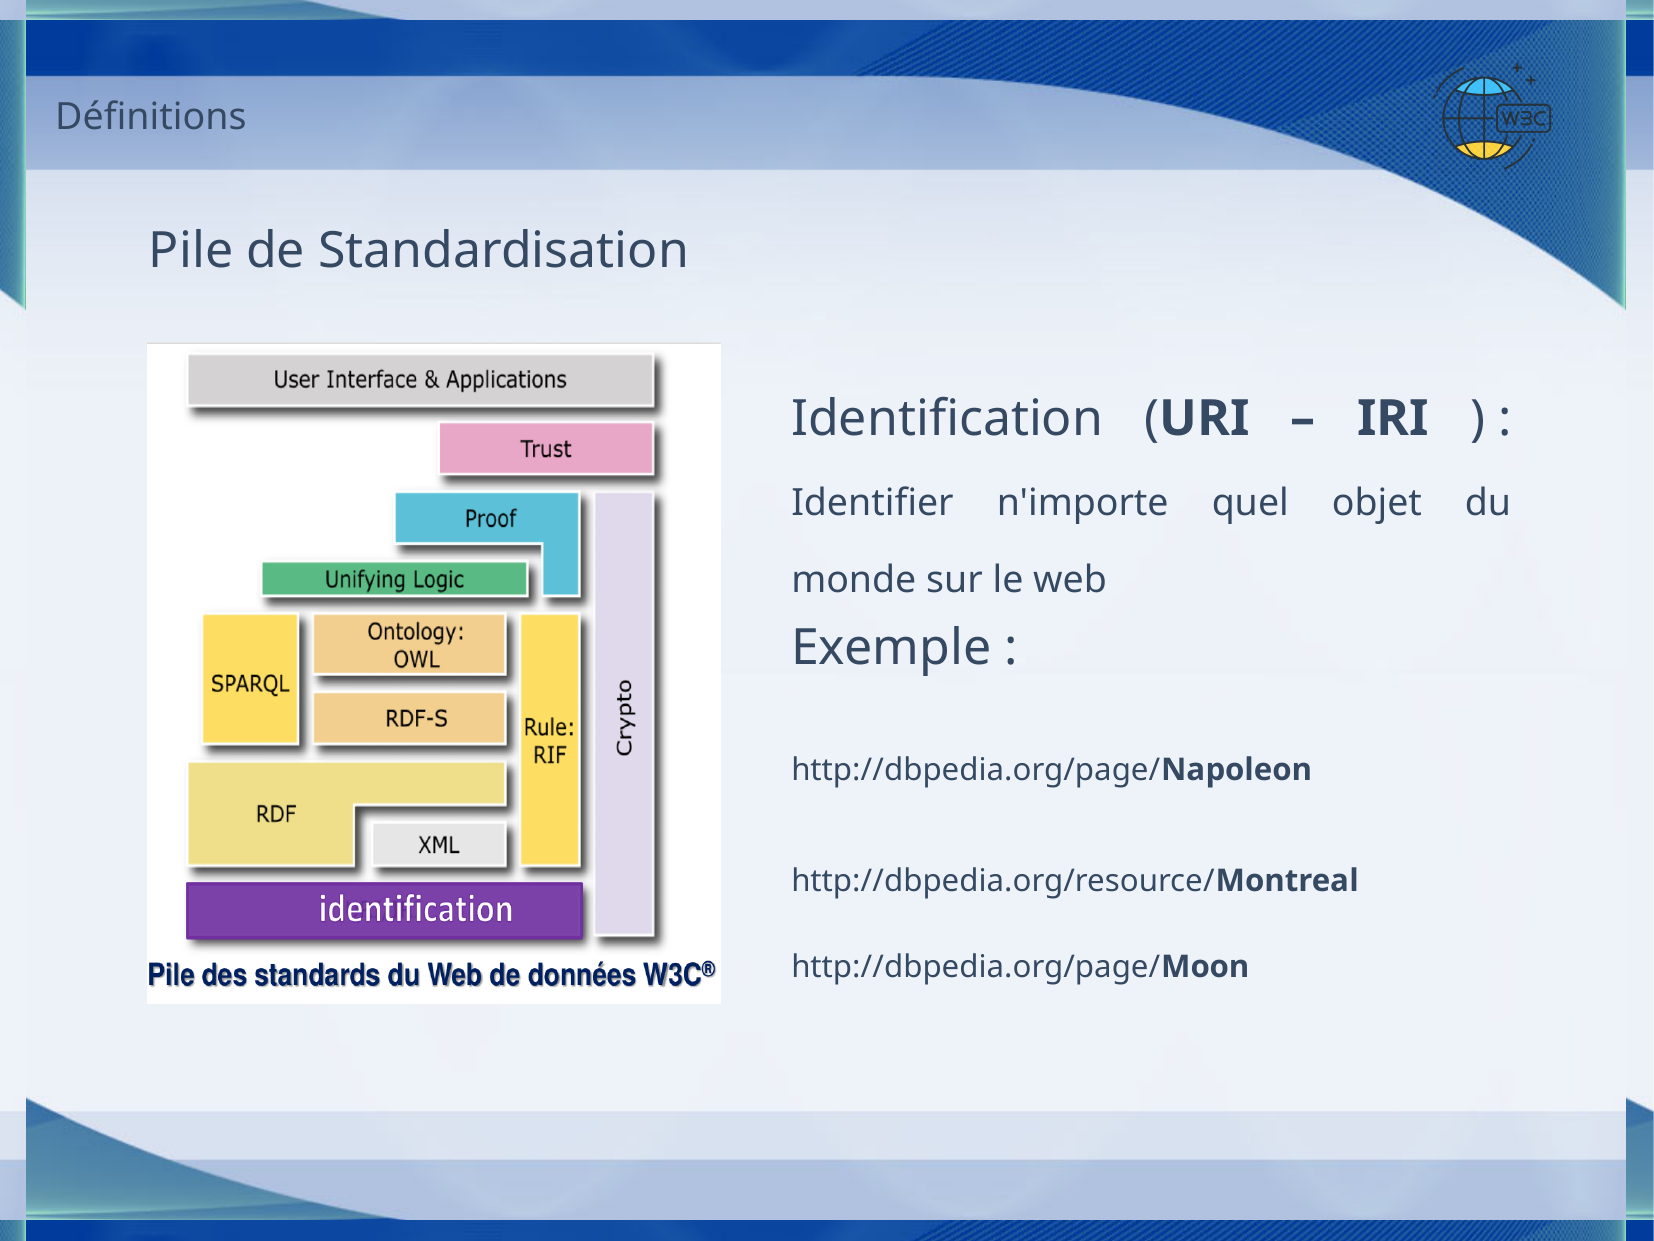

Définitions
# Pile de Standardisation
Identification (URI – IRI ) :
Identifier n'importe quel objet du monde sur le web
Exemple :
http://dbpedia.org/page/Napoleon
http://dbpedia.org/resource/Montreal
http://dbpedia.org/page/Moon